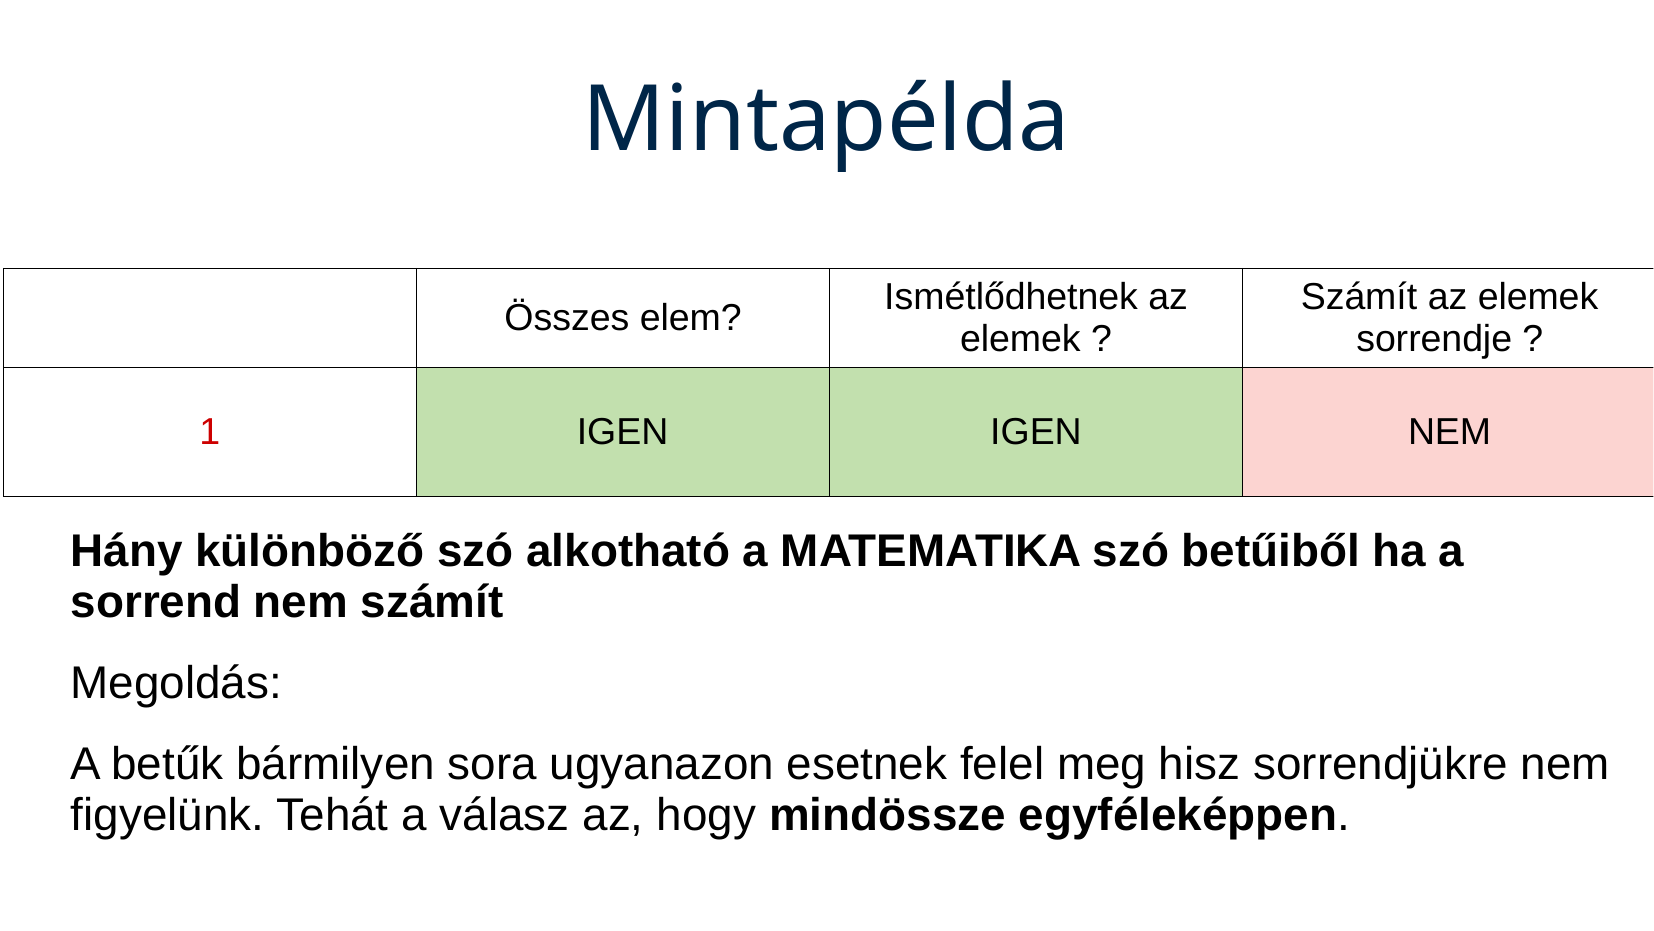

Mintapélda
| | Összes elem? | Ismétlődhetnek az elemek ? | Számít az elemek sorrendje ? |
| --- | --- | --- | --- |
| 1 | IGEN | IGEN | NEM |
# Hány különböző szó alkotható a MATEMATIKA szó betűiből ha a sorrend nem számít
Megoldás:
A betűk bármilyen sora ugyanazon esetnek felel meg hisz sorrendjükre nem figyelünk. Tehát a válasz az, hogy mindössze egyféleképpen.